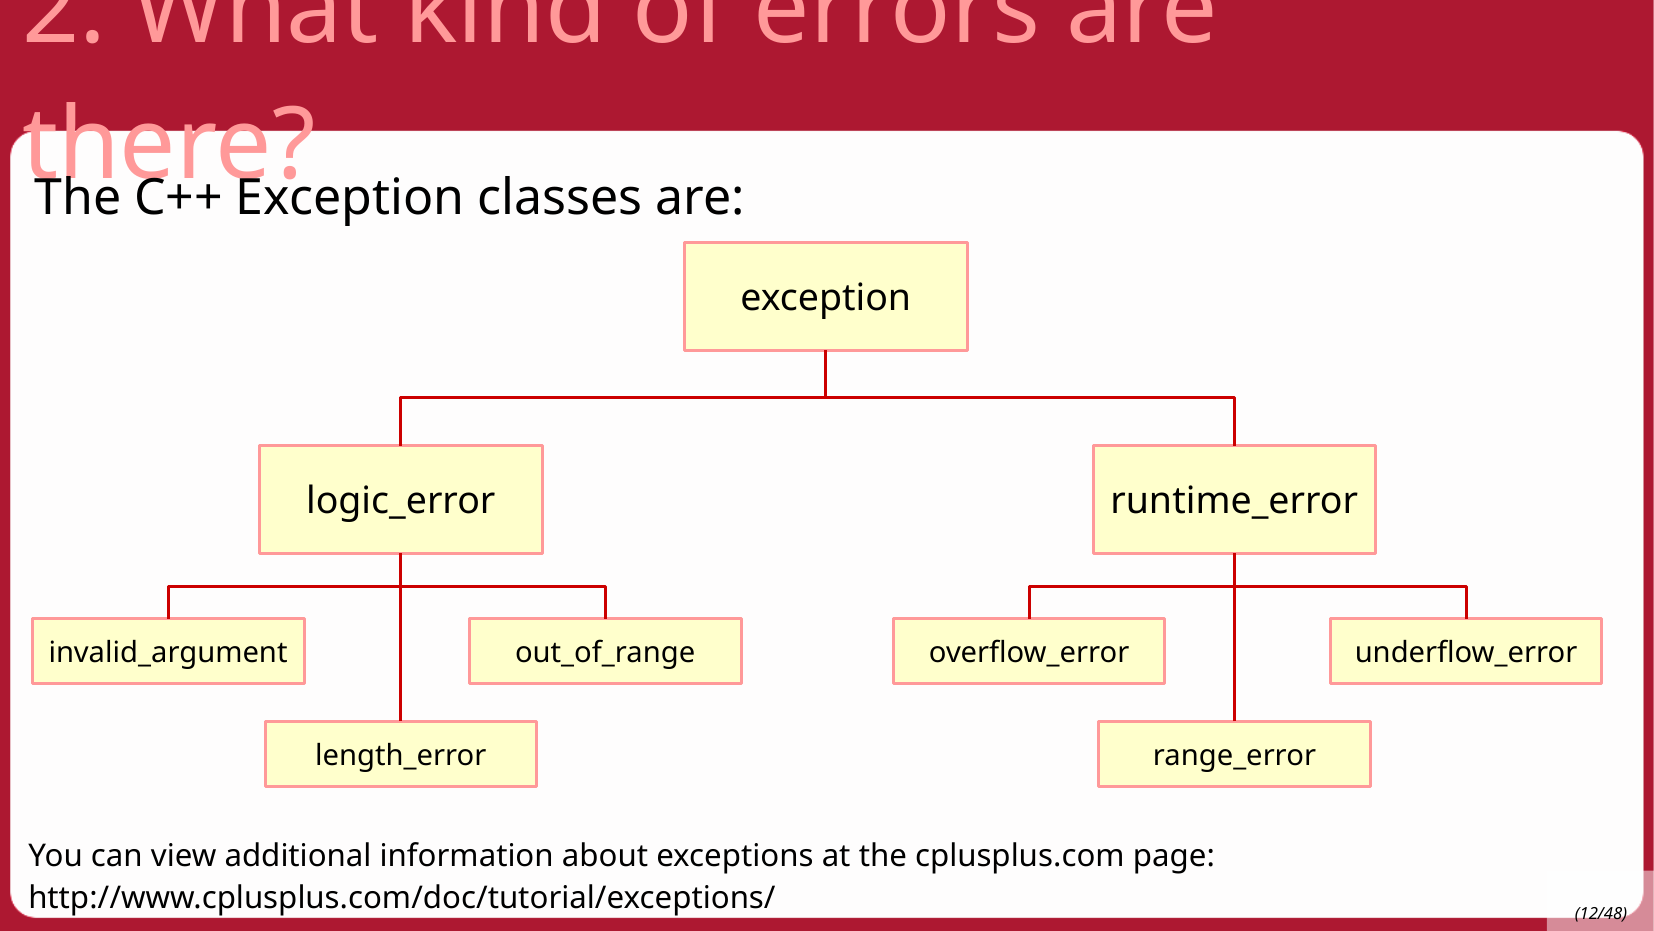

# 2. What kind of errors are there?
The C++ Exception classes are:
exception
logic_error
runtime_error
invalid_argument
out_of_range
overflow_error
underflow_error
length_error
range_error
You can view additional information about exceptions at the cplusplus.com page:
http://www.cplusplus.com/doc/tutorial/exceptions/